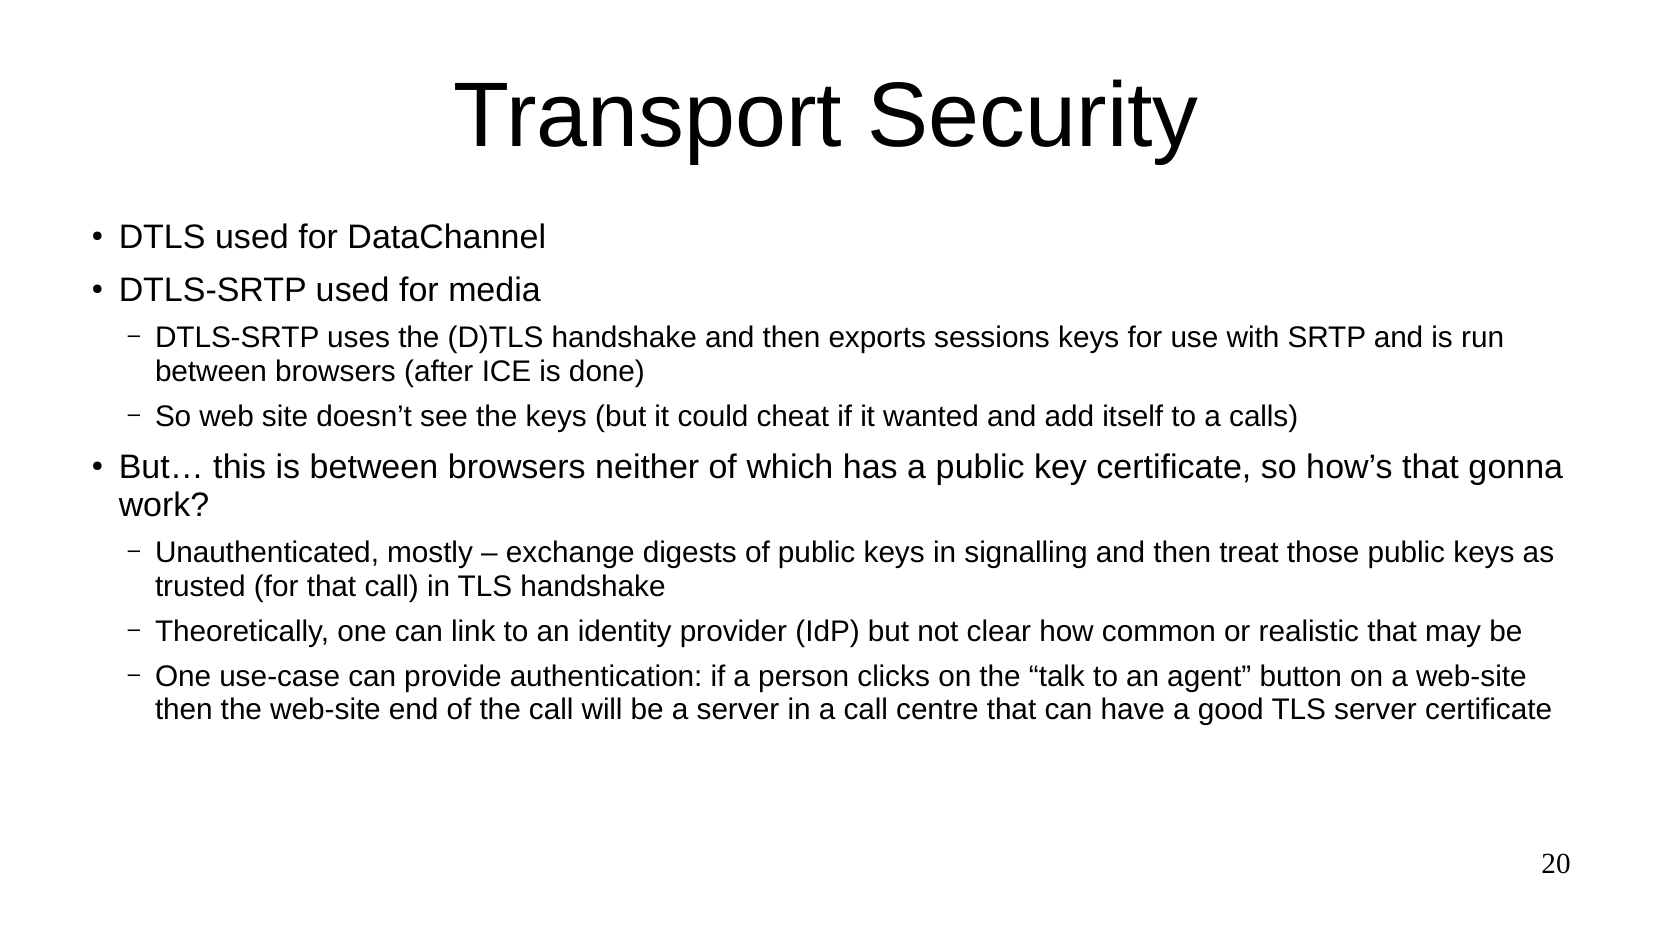

# Transport Security
DTLS used for DataChannel
DTLS-SRTP used for media
DTLS-SRTP uses the (D)TLS handshake and then exports sessions keys for use with SRTP and is run between browsers (after ICE is done)
So web site doesn’t see the keys (but it could cheat if it wanted and add itself to a calls)
But… this is between browsers neither of which has a public key certificate, so how’s that gonna work?
Unauthenticated, mostly – exchange digests of public keys in signalling and then treat those public keys as trusted (for that call) in TLS handshake
Theoretically, one can link to an identity provider (IdP) but not clear how common or realistic that may be
One use-case can provide authentication: if a person clicks on the “talk to an agent” button on a web-site then the web-site end of the call will be a server in a call centre that can have a good TLS server certificate
20